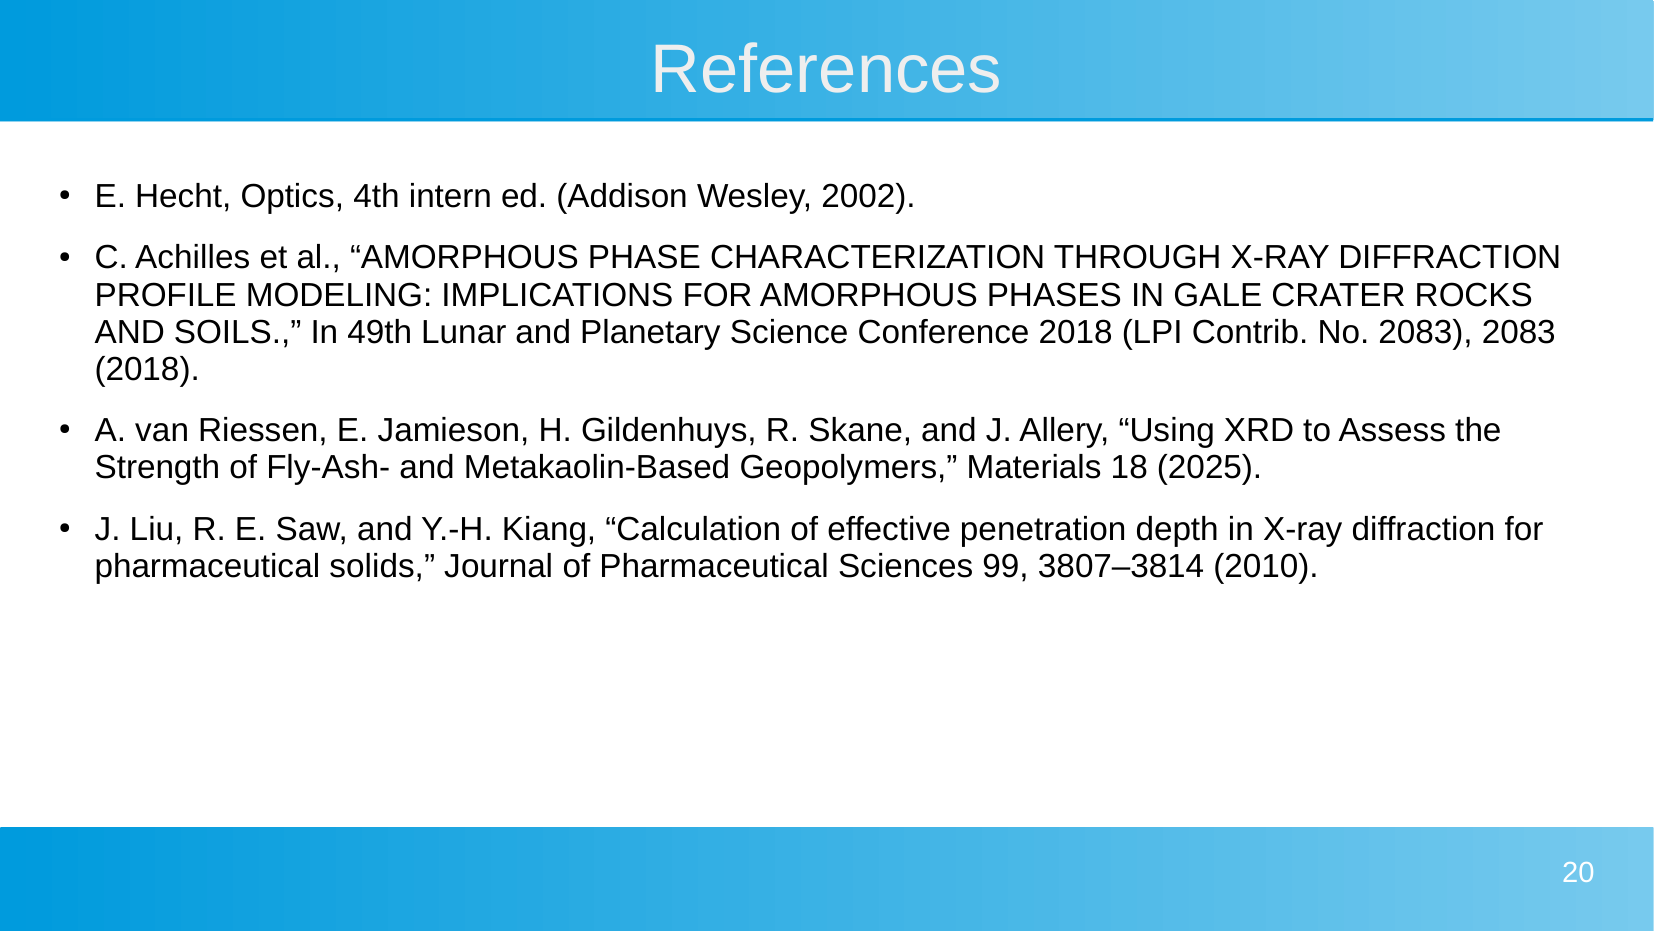

# References
E. Hecht, Optics, 4th intern ed. (Addison Wesley, 2002).
C. Achilles et al., “AMORPHOUS PHASE CHARACTERIZATION THROUGH X-RAY DIFFRACTION PROFILE MODELING: IMPLICATIONS FOR AMORPHOUS PHASES IN GALE CRATER ROCKS AND SOILS.,” In 49th Lunar and Planetary Science Conference 2018 (LPI Contrib. No. 2083), 2083 (2018).
A. van Riessen, E. Jamieson, H. Gildenhuys, R. Skane, and J. Allery, “Using XRD to Assess the Strength of Fly-Ash- and Metakaolin-Based Geopolymers,” Materials 18 (2025).
J. Liu, R. E. Saw, and Y.-H. Kiang, “Calculation of effective penetration depth in X-ray diffraction for pharmaceutical solids,” Journal of Pharmaceutical Sciences 99, 3807–3814 (2010).
20